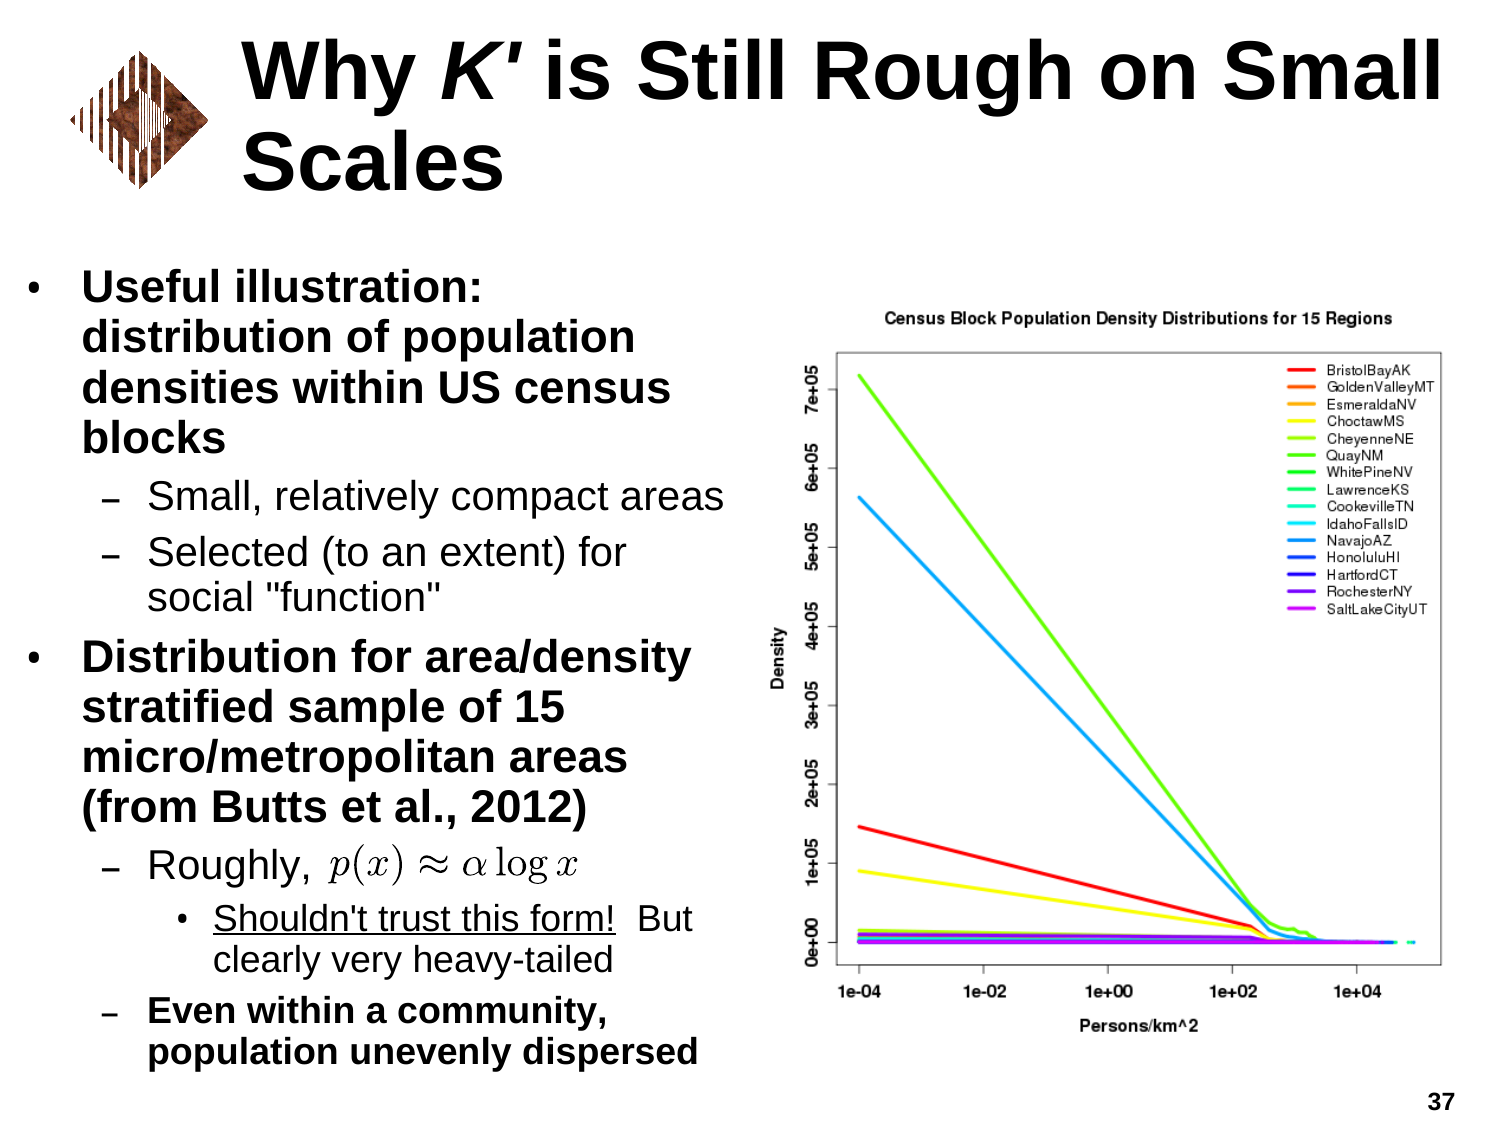

# Why K' is Still Rough on Small Scales
Useful illustration: distribution of population densities within US census blocks
Small, relatively compact areas
Selected (to an extent) for social "function"
Distribution for area/density stratified sample of 15 micro/metropolitan areas (from Butts et al., 2012)
Roughly,
Shouldn't trust this form! But clearly very heavy-tailed
Even within a community, population unevenly dispersed